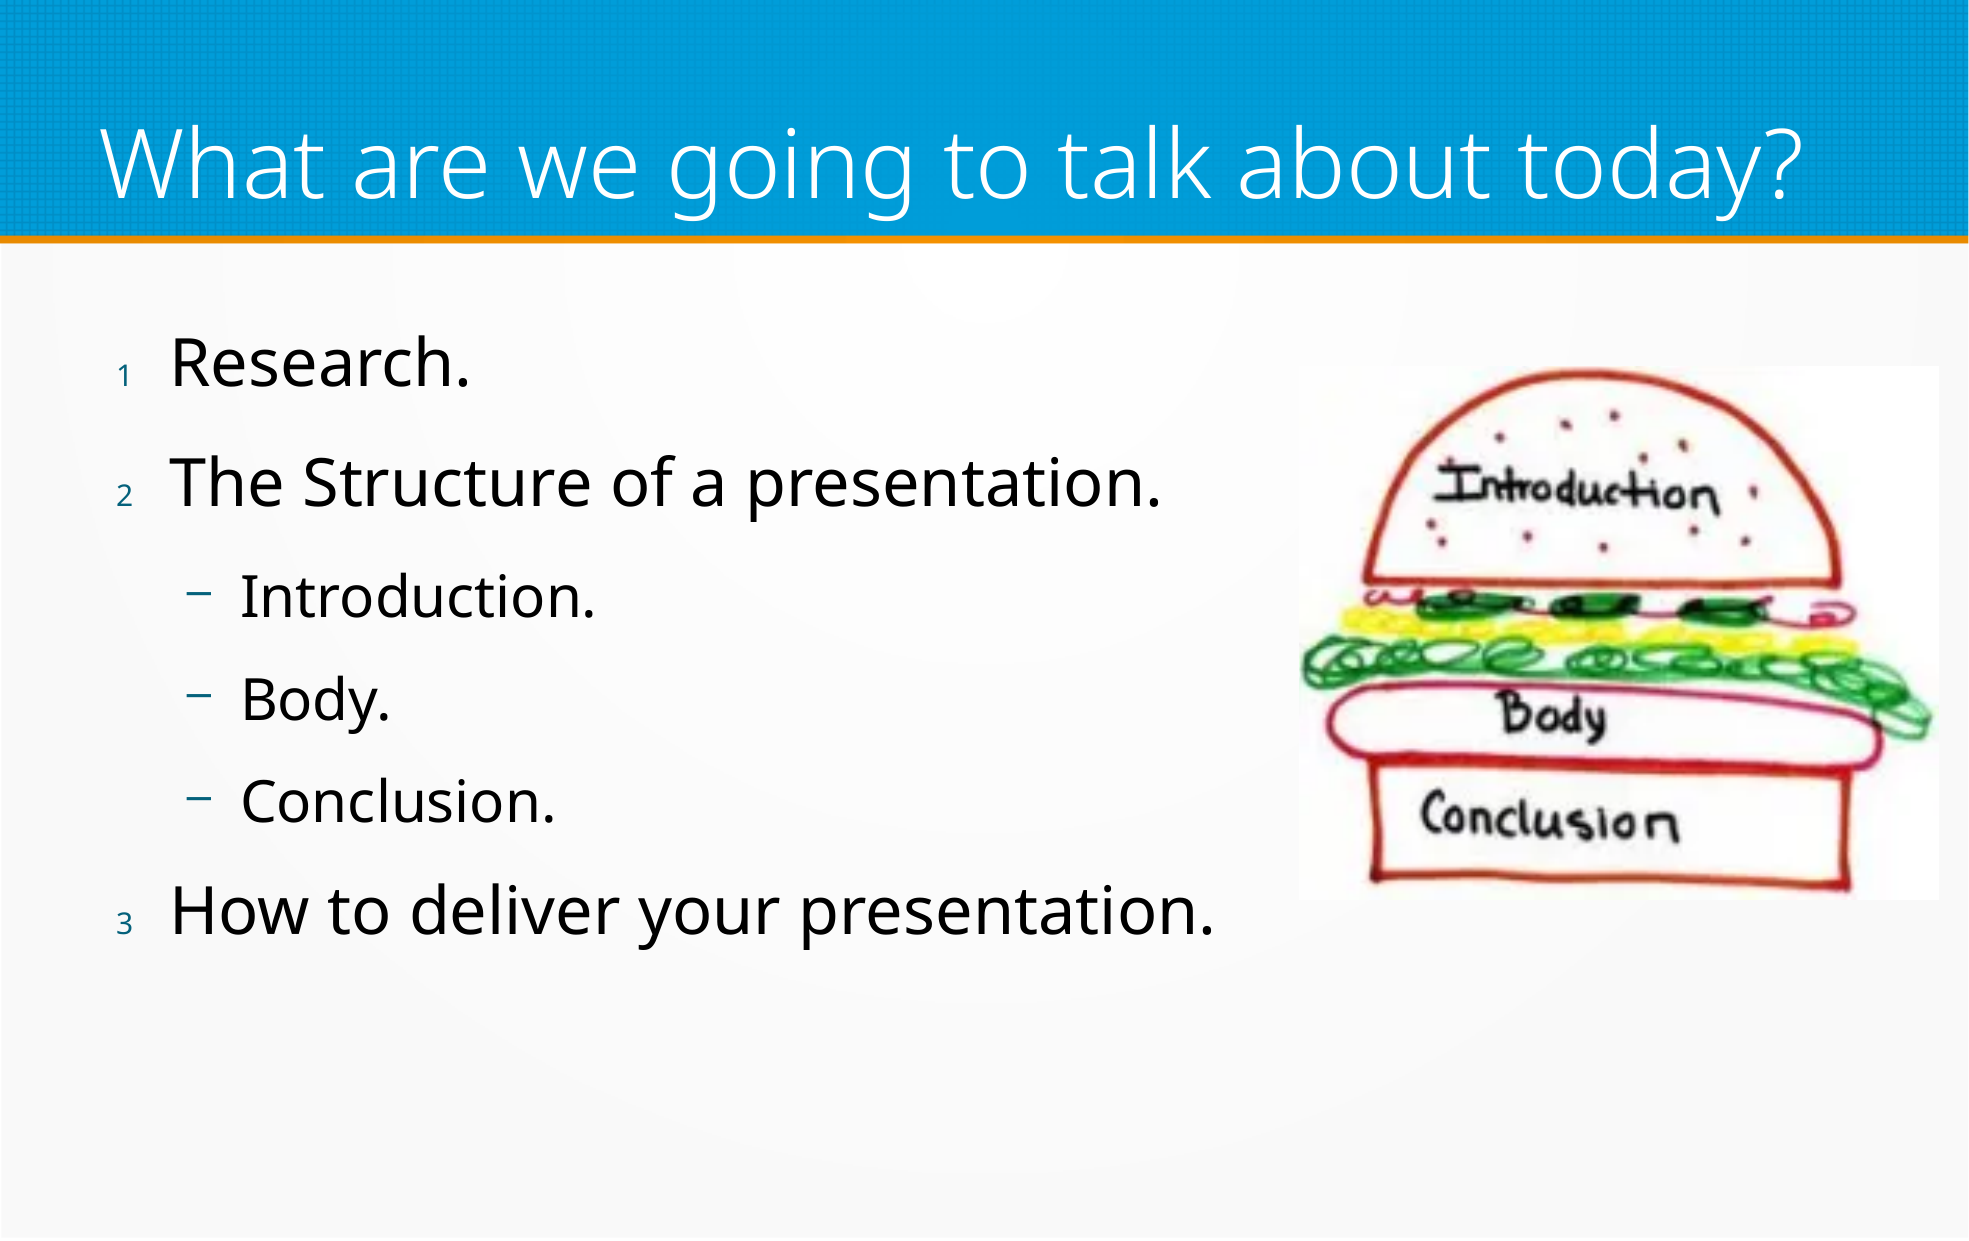

# What are we going to talk about today?
Research.
The Structure of a presentation.
Introduction.
Body.
Conclusion.
How to deliver your presentation.